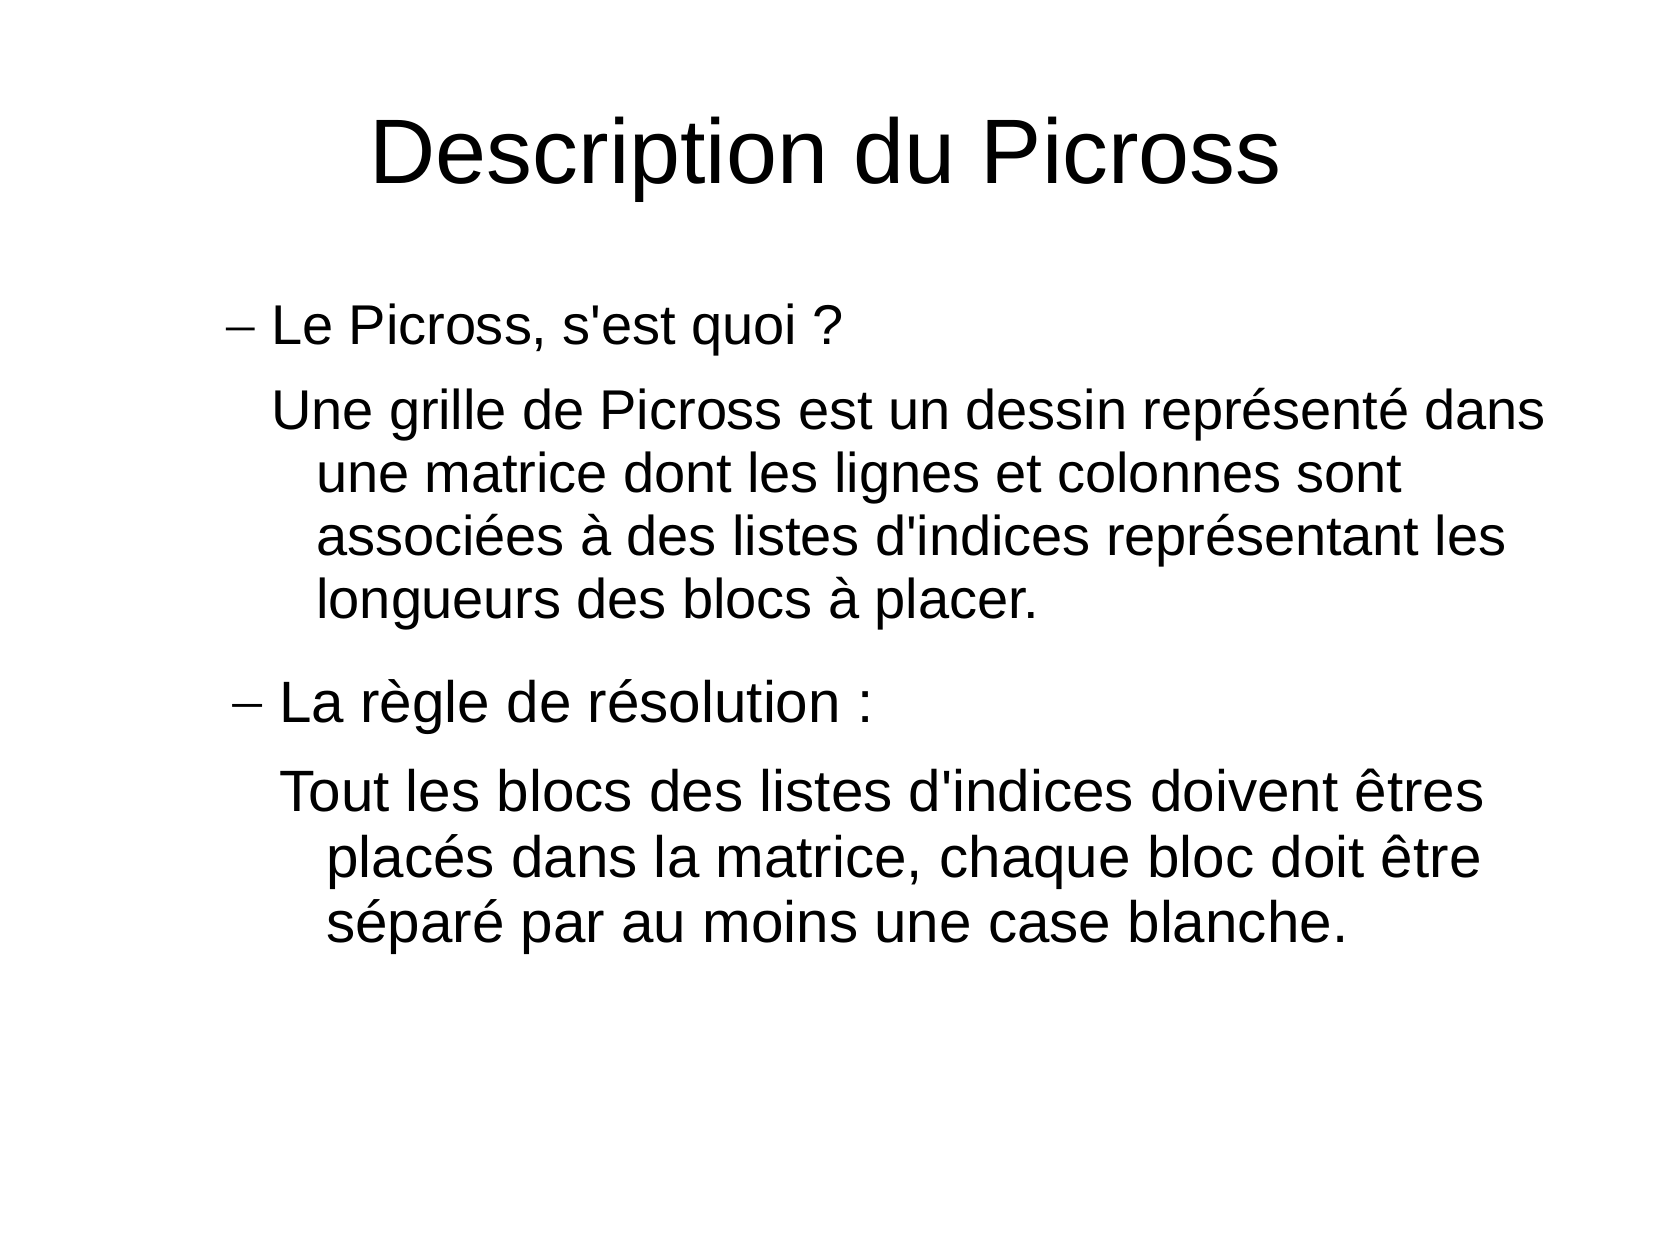

# Description du Picross
Le Picross, s'est quoi ?
Une grille de Picross est un dessin représenté dans une matrice dont les lignes et colonnes sont associées à des listes d'indices représentant les longueurs des blocs à placer.
La règle de résolution :
Tout les blocs des listes d'indices doivent êtres placés dans la matrice, chaque bloc doit être séparé par au moins une case blanche.